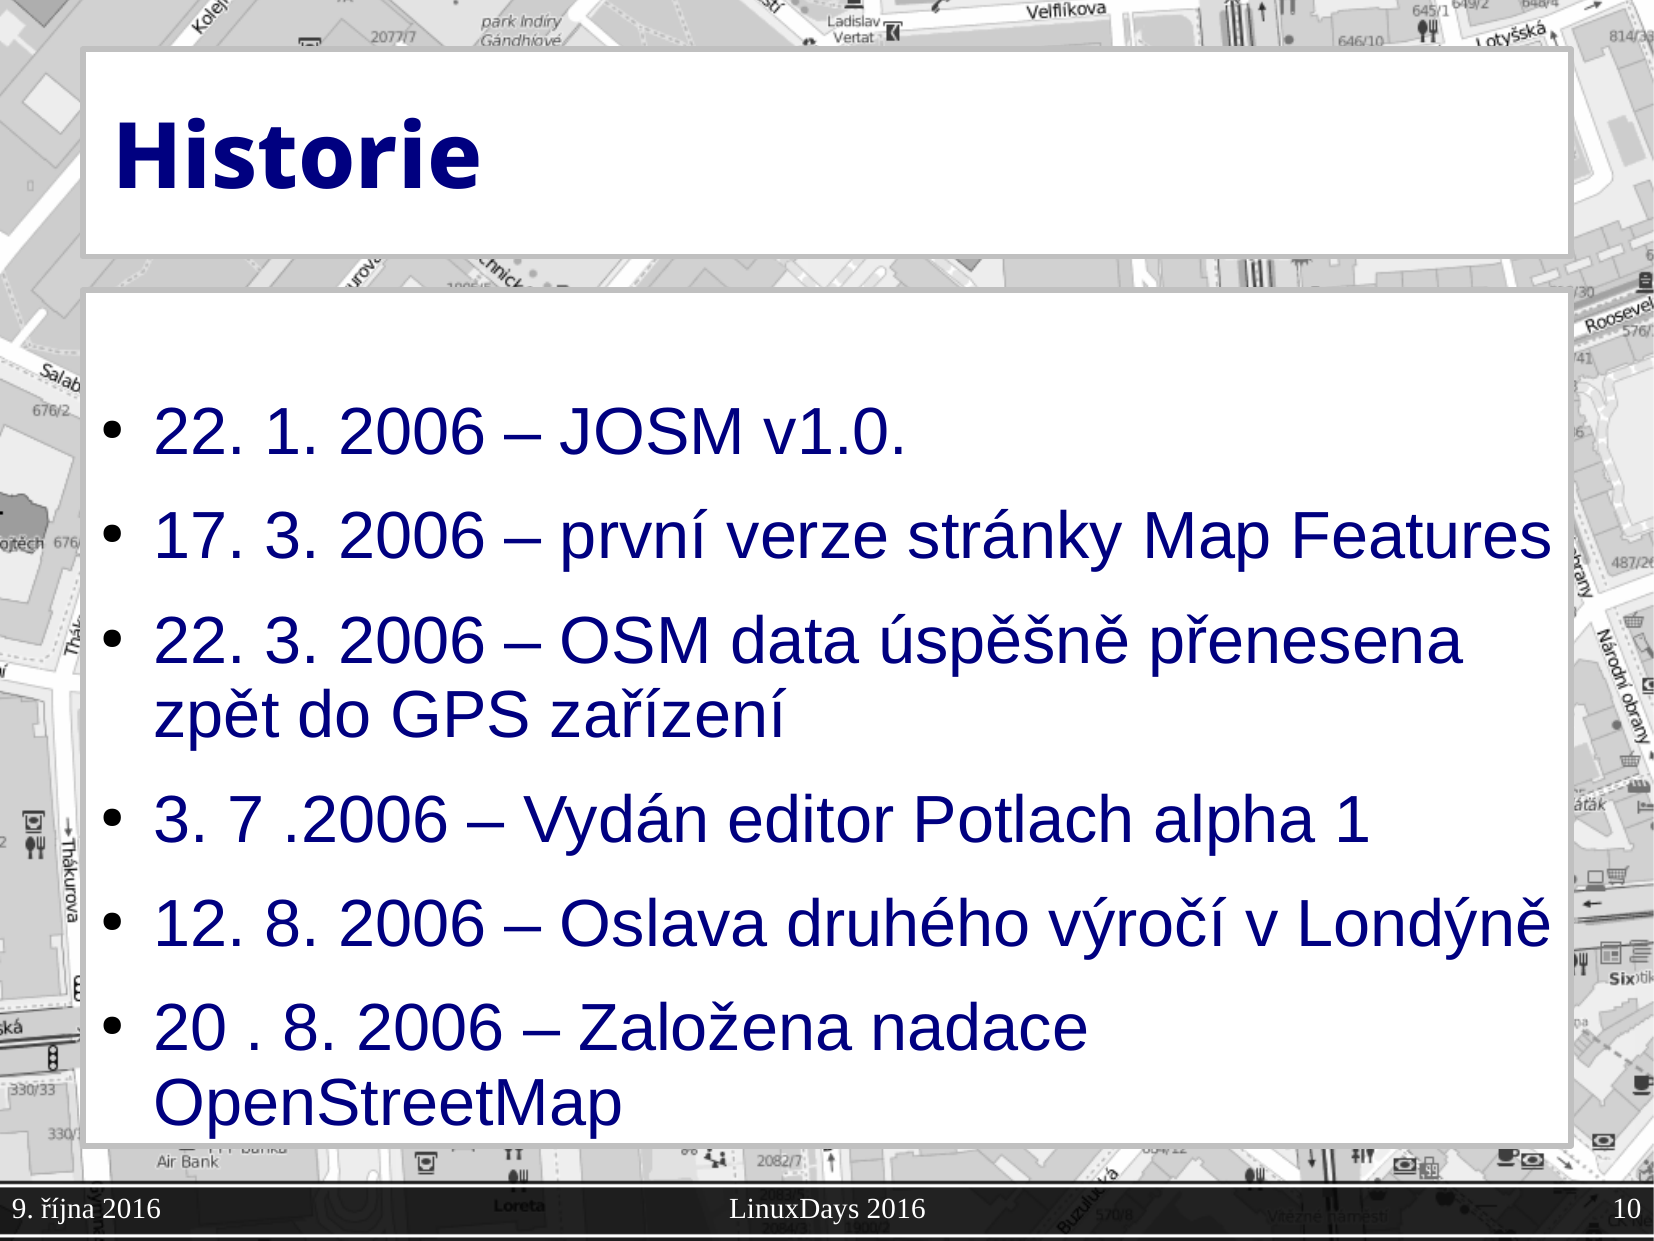

# Historie
22. 1. 2006 – JOSM v1.0.
17. 3. 2006 – první verze stránky Map Features
22. 3. 2006 – OSM data úspěšně přenesena zpět do GPS zařízení
3. 7 .2006 – Vydán editor Potlach alpha 1
12. 8. 2006 – Oslava druhého výročí v Londýně
20 . 8. 2006 – Založena nadace OpenStreetMap
18. listopadu 2015
Marián Kyral - GISday 2015, Praha
10